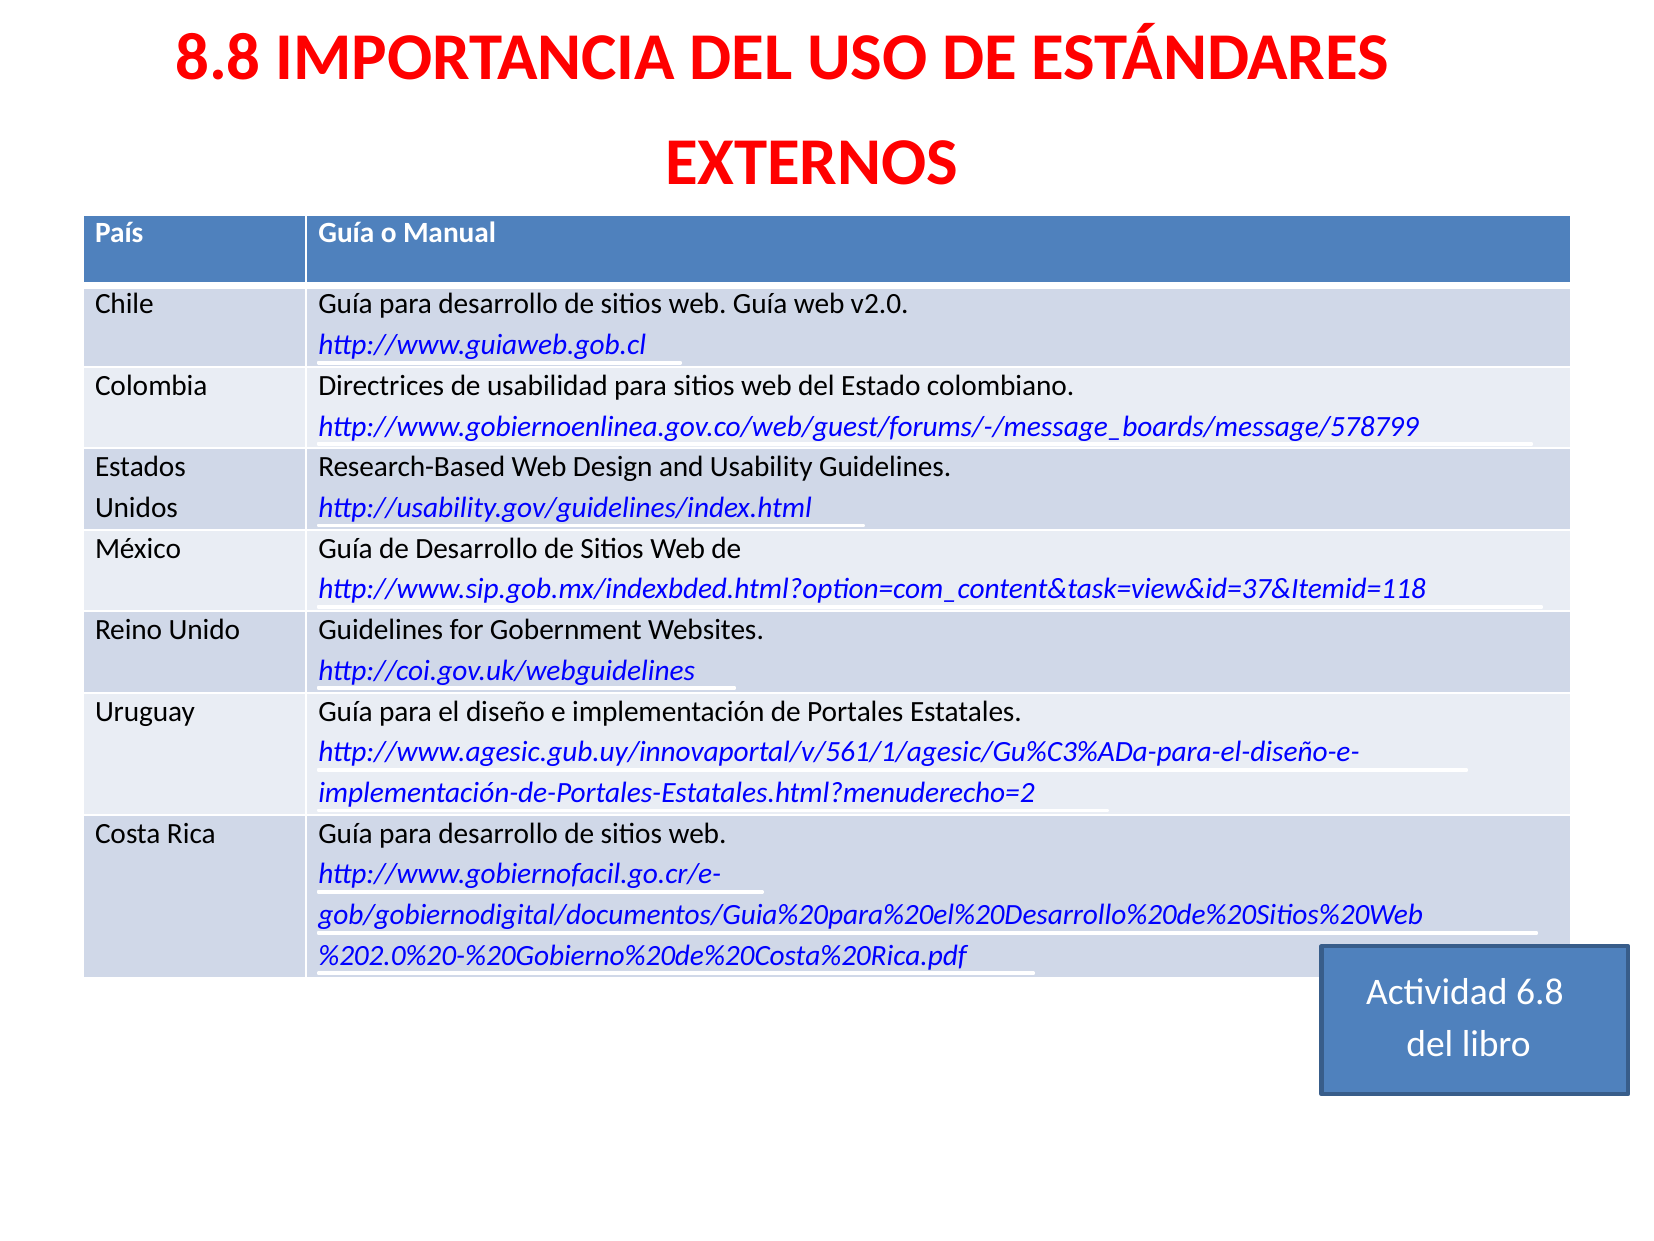

8.8 IMPORTANCIA DEL USO DE ESTÁNDARES
EXTERNOS
País
Guía o Manual
Chile
Guía para desarrollo de sitios web. Guía web v2.0.
http://www.guiaweb.gob.cl
Colombia
Directrices de usabilidad para sitios web del Estado colombiano.
http://www.gobiernoenlinea.gov.co/web/guest/forums/-/message_boards/message/578799
Estados
Research-Based Web Design and Usability Guidelines.
Unidos
http://usability.gov/guidelines/index.html
México
Guía de Desarrollo de Sitios Web de
http://www.sip.gob.mx/indexbded.html?option=com_content&task=view&id=37&Itemid=118
Reino Unido
Guidelines for Gobernment Websites.
http://coi.gov.uk/webguidelines
Uruguay
Guía para el diseño e implementación de Portales Estatales.
http://www.agesic.gub.uy/innovaportal/v/561/1/agesic/Gu%C3%ADa-para-el-diseño-e-
implementación-de-Portales-Estatales.html?menuderecho=2
Costa Rica
Guía para desarrollo de sitios web.
http://www.gobiernofacil.go.cr/e-
gob/gobiernodigital/documentos/Guia%20para%20el%20Desarrollo%20de%20Sitios%20Web
%202.0%20-%20Gobierno%20de%20Costa%20Rica.pdf
Actividad 6.8
del libro